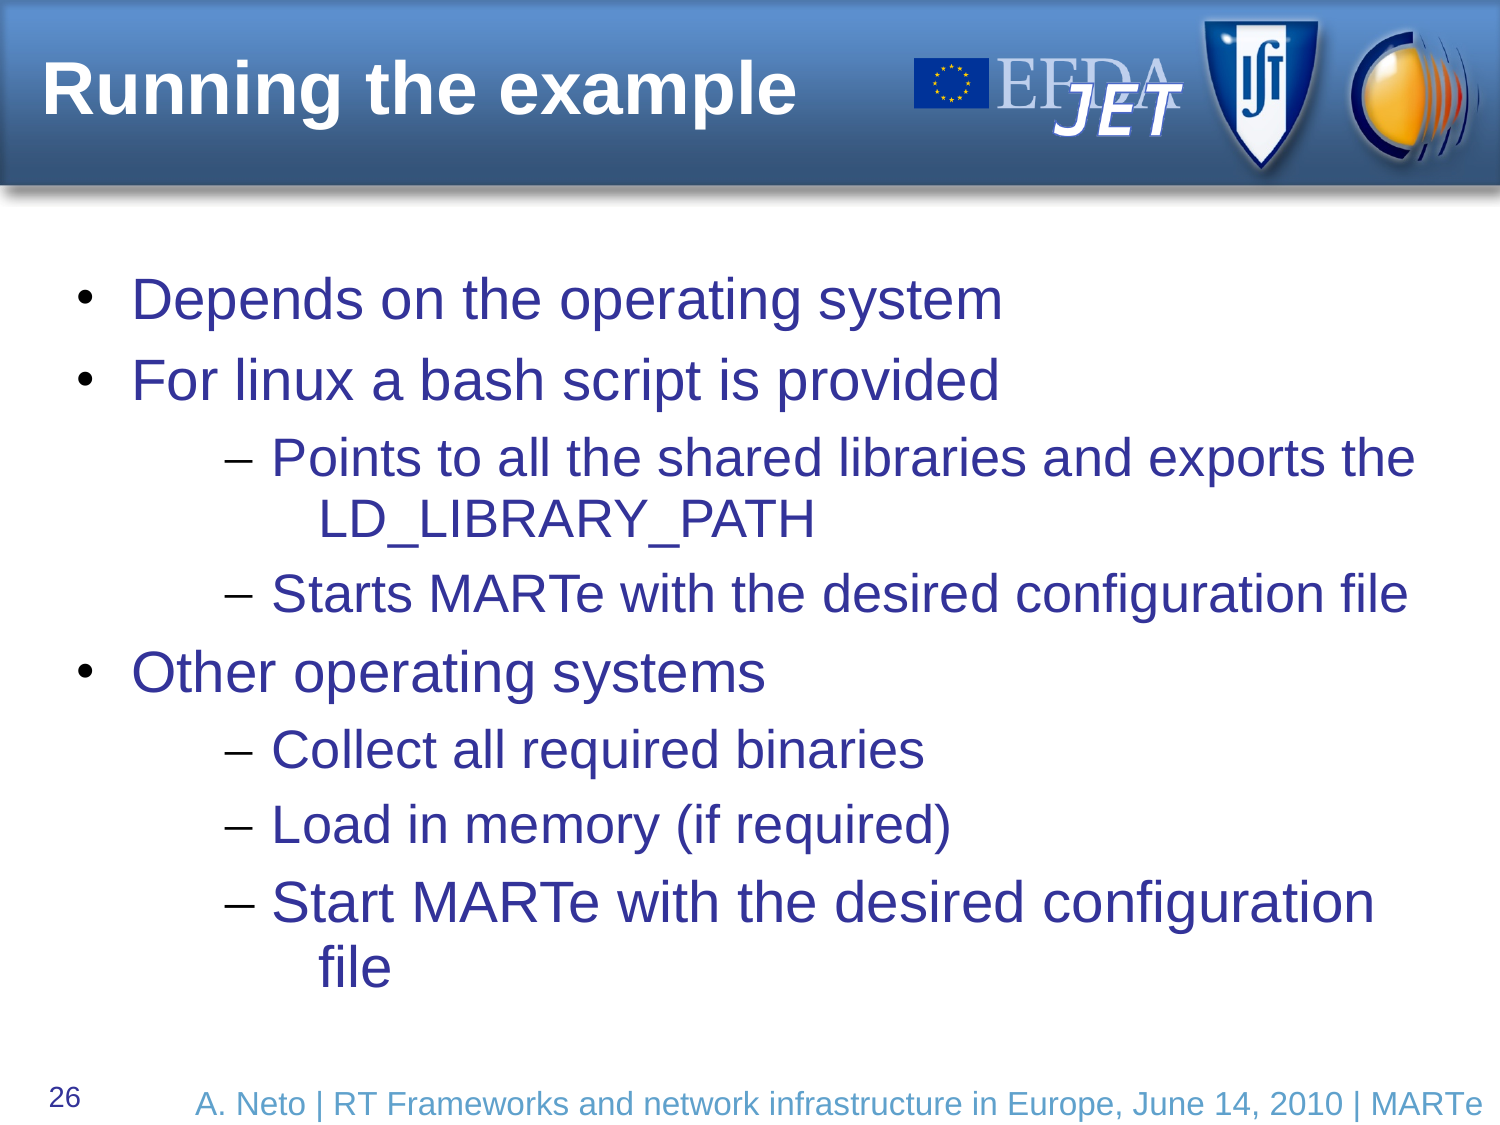

# Running the example
Depends on the operating system
For linux a bash script is provided
Points to all the shared libraries and exports the LD_LIBRARY_PATH
Starts MARTe with the desired configuration file
Other operating systems
Collect all required binaries
Load in memory (if required)
Start MARTe with the desired configuration file